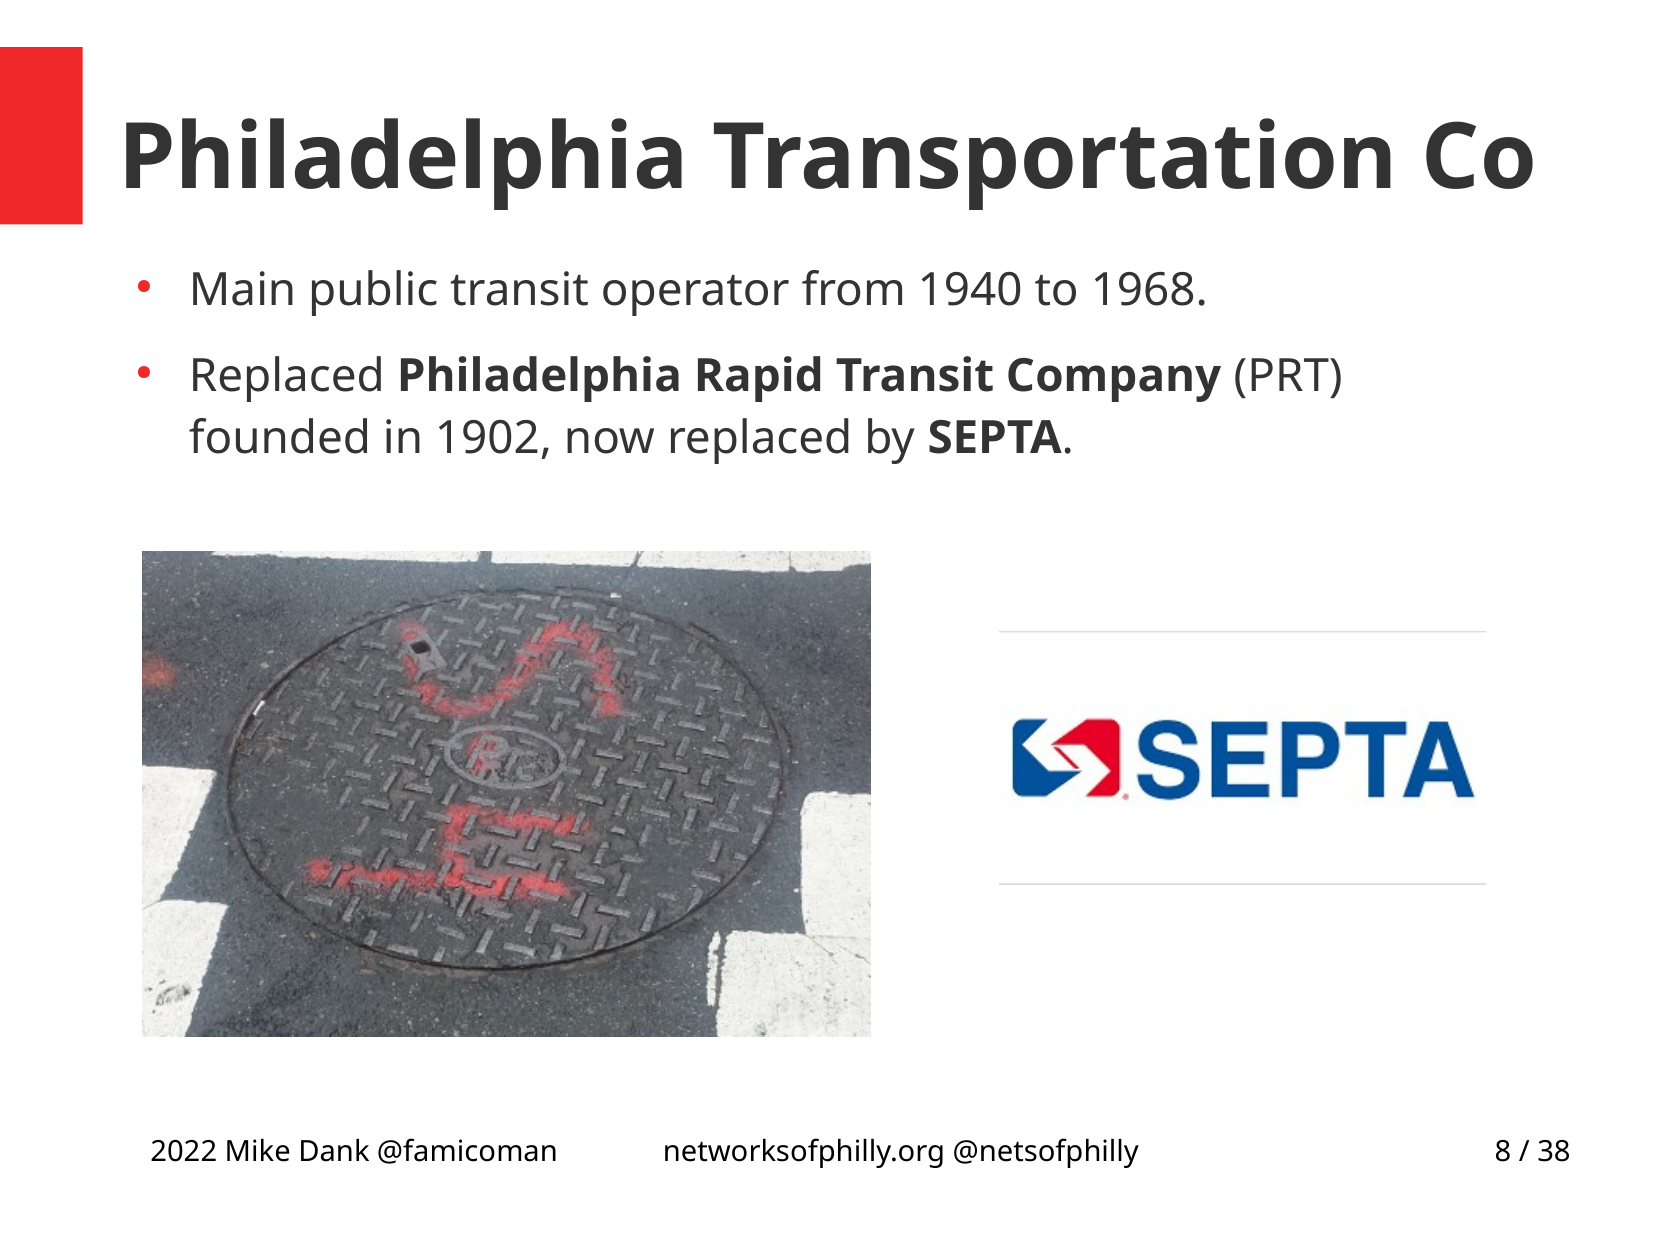

# Philadelphia Transportation Co
Main public transit operator from 1940 to 1968.
Replaced Philadelphia Rapid Transit Company (PRT) founded in 1902, now replaced by SEPTA.
2022 Mike Dank @famicoman networksofphilly.org @netsofphilly
8